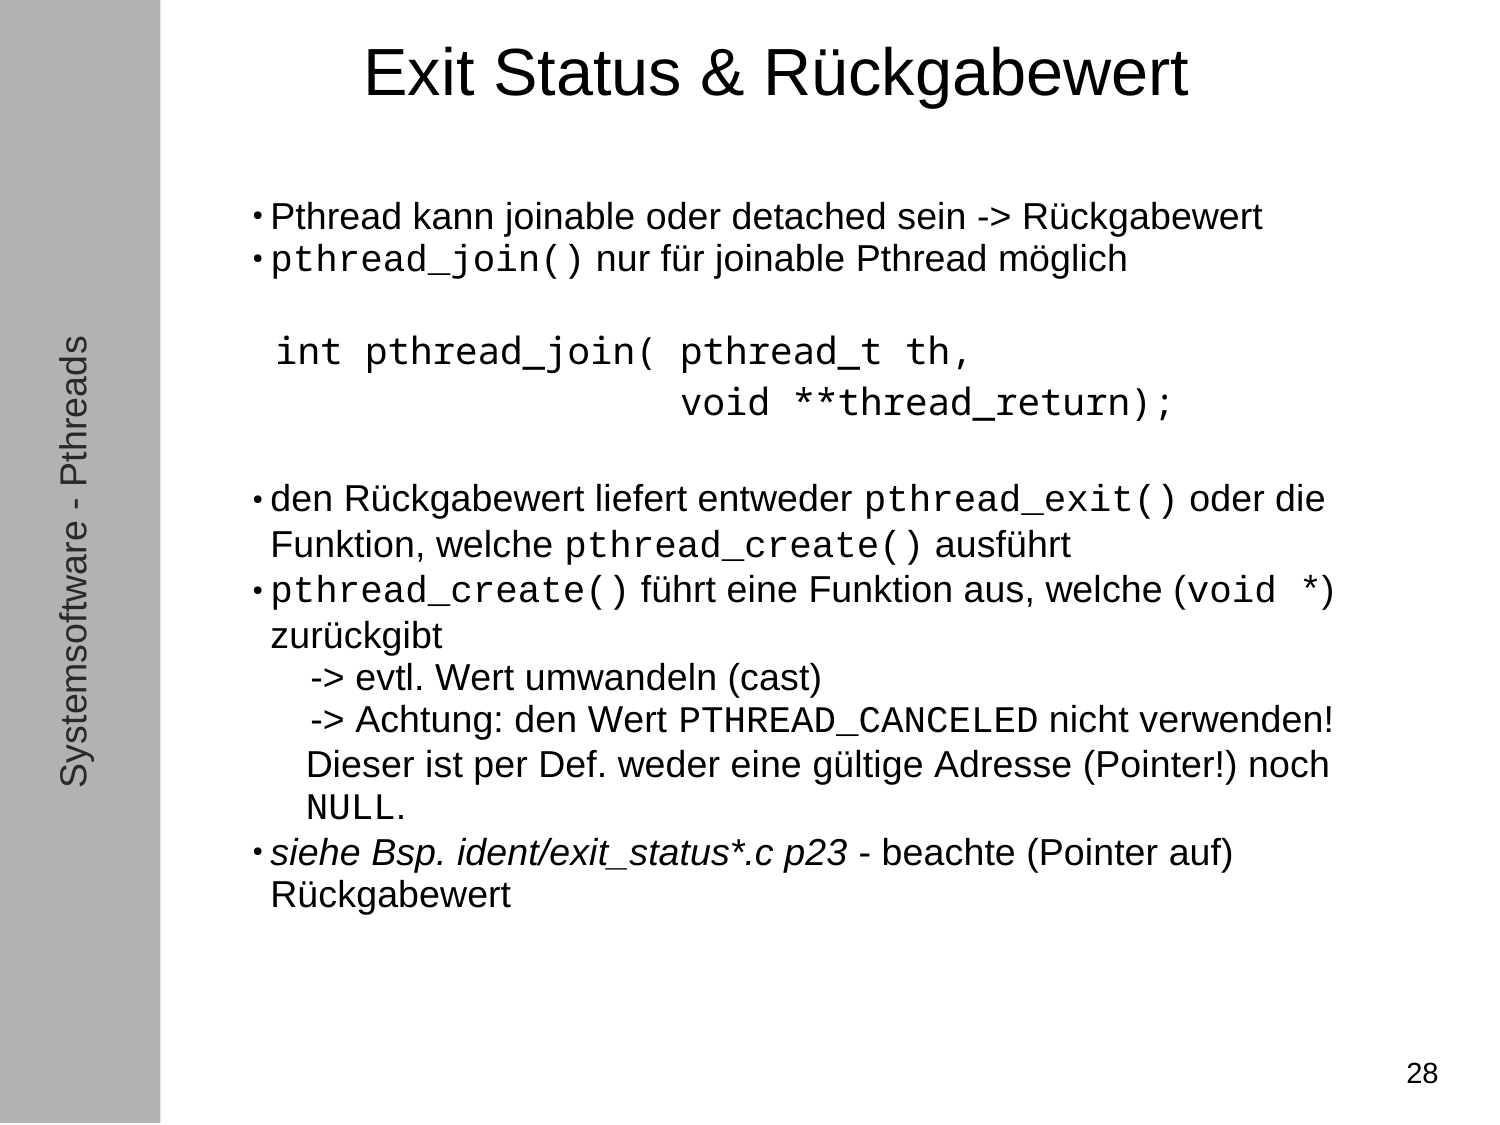

Exit Status & Rückgabewert
Pthread kann joinable oder detached sein -> Rückgabewert
pthread_join() nur für joinable Pthread möglich
 int pthread_join( pthread_t th,
 void **thread_return);
den Rückgabewert liefert entweder pthread_exit() oder die Funktion, welche pthread_create() ausführt
pthread_create() führt eine Funktion aus, welche (void *) zurückgibt
-> evtl. Wert umwandeln (cast)
-> Achtung: den Wert PTHREAD_CANCELED nicht verwenden! Dieser ist per Def. weder eine gültige Adresse (Pointer!) noch NULL.
siehe Bsp. ident/exit_status*.c p23 - beachte (Pointer auf) Rückgabewert
Systemsoftware - Pthreads